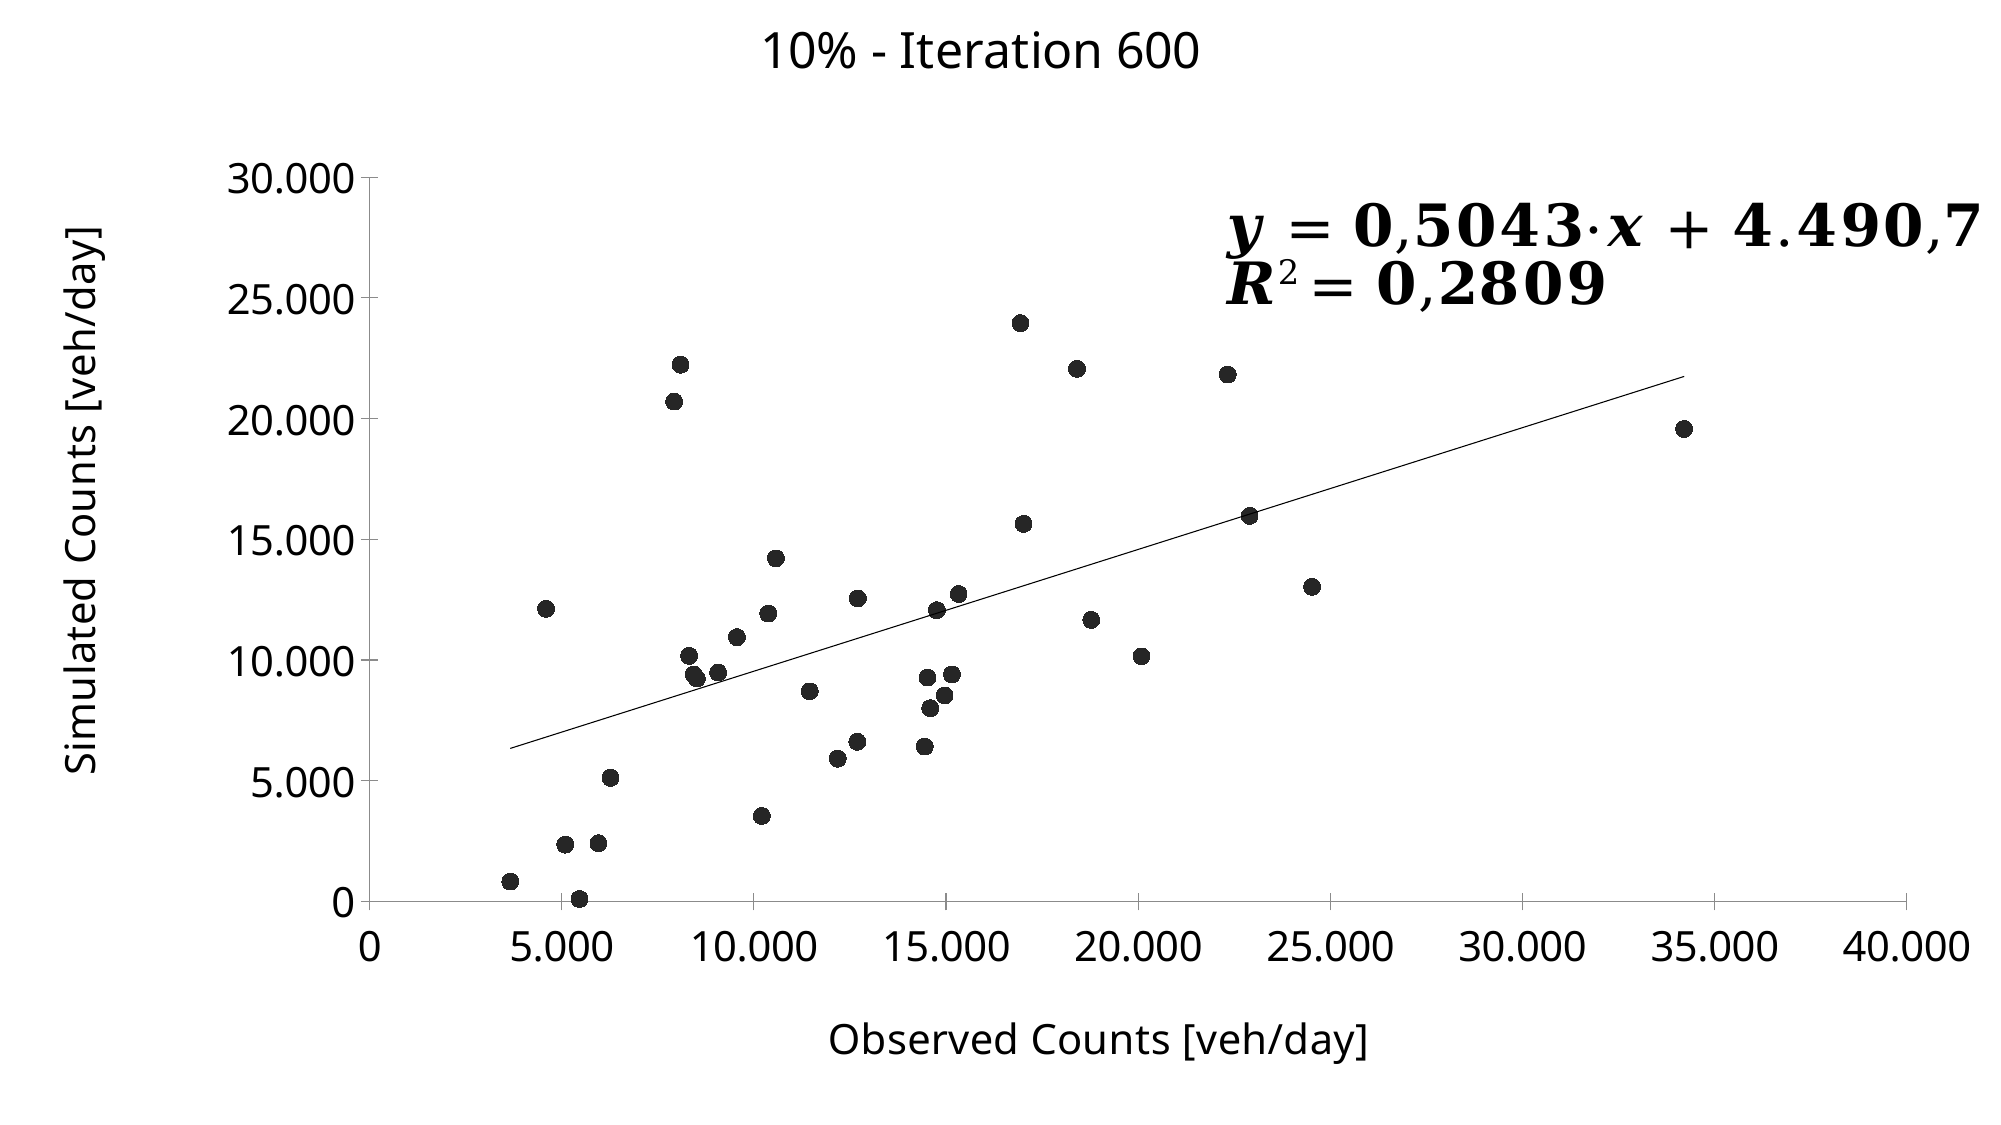

### Chart: 10% - Iteration 600
| Category | 600 |
|---|---|